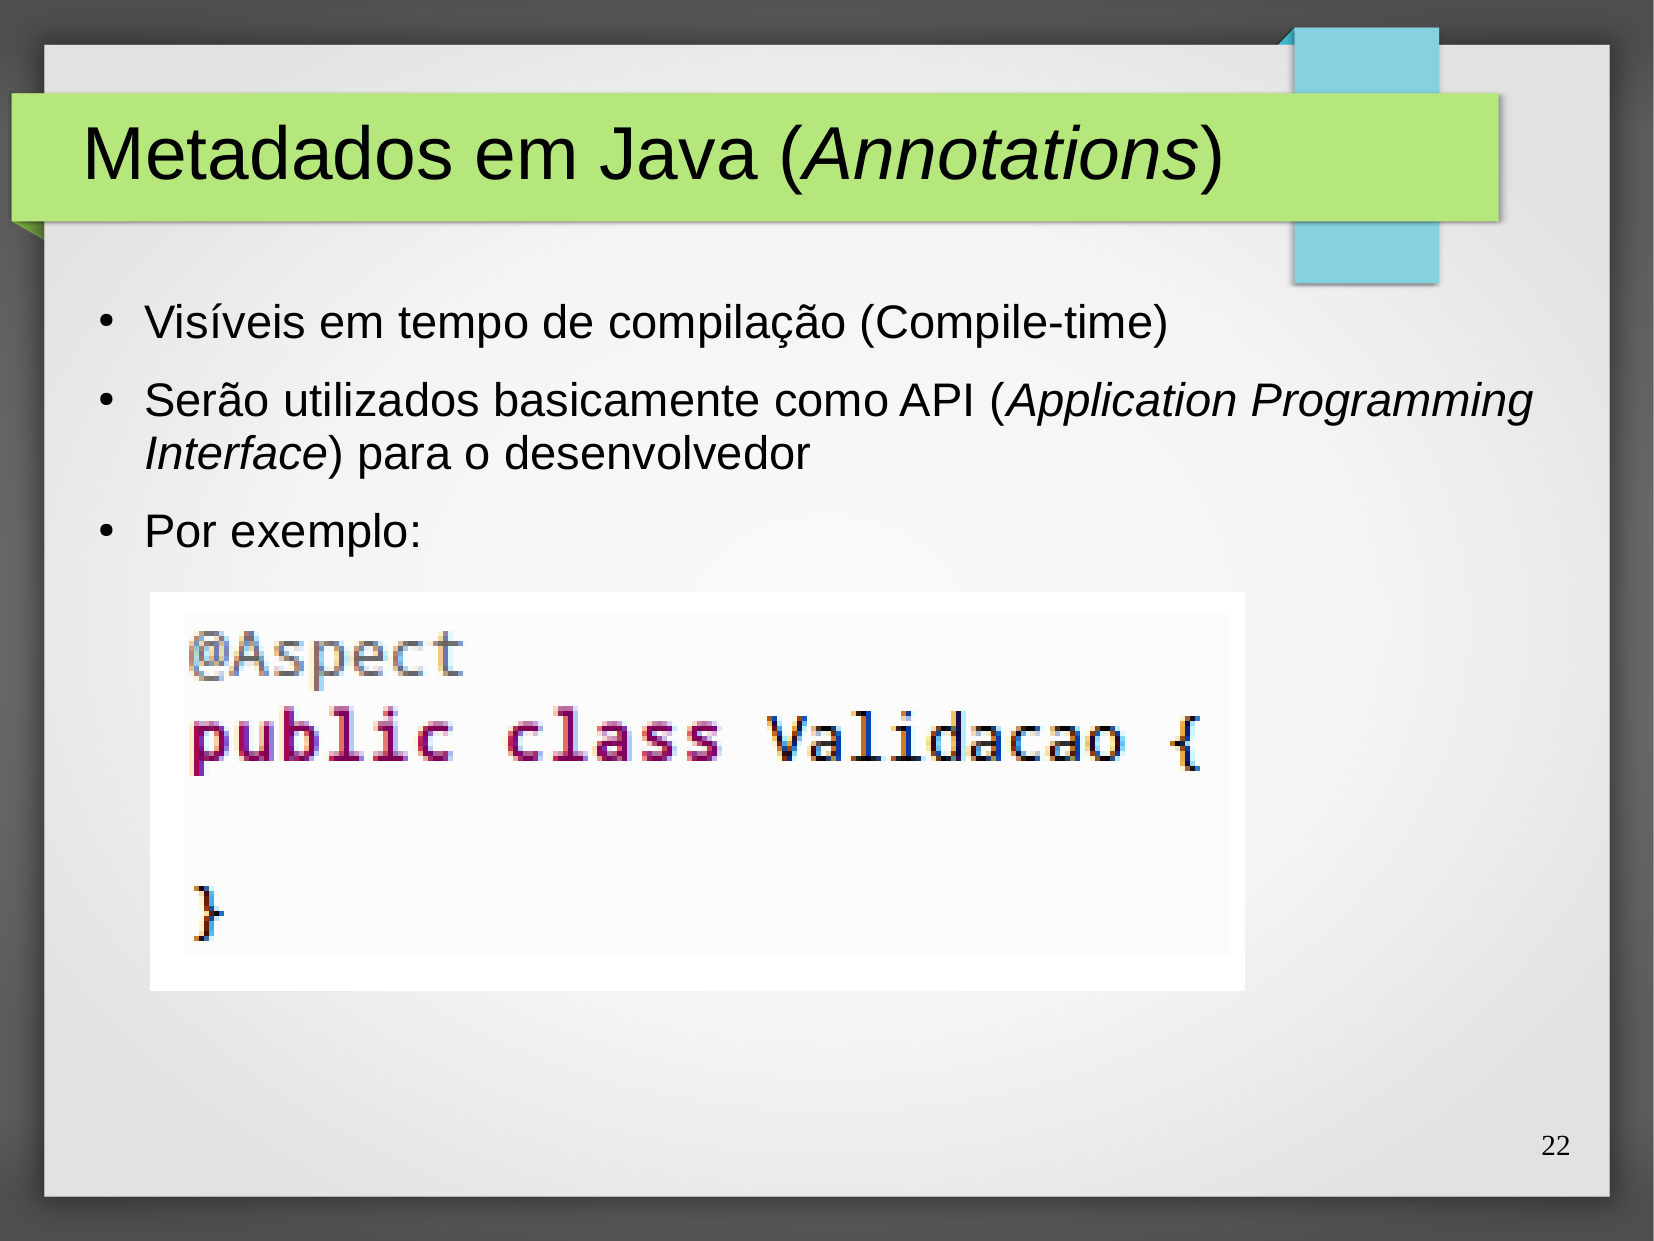

# Metadados em Java (Annotations)
Visíveis em tempo de compilação (Compile-time)
Serão utilizados basicamente como API (Application Programming Interface) para o desenvolvedor
Por exemplo:
22